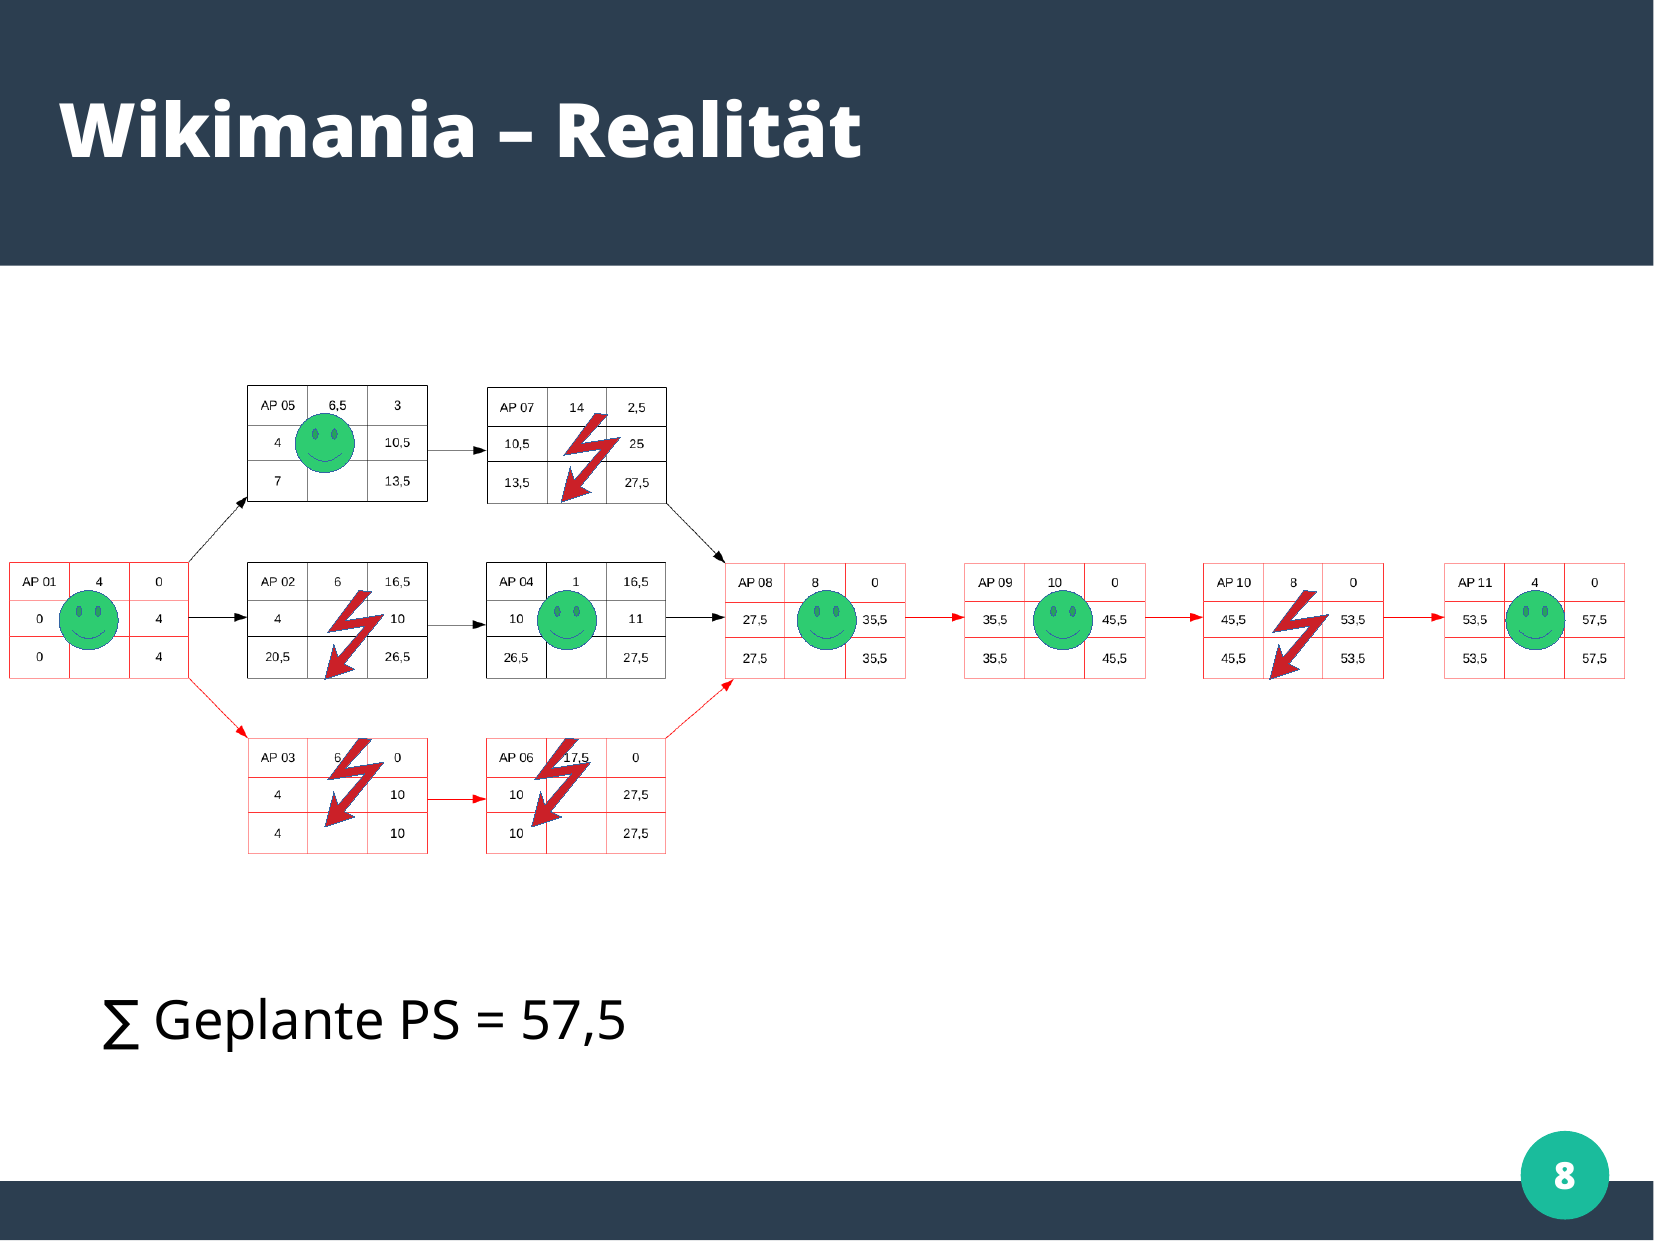

# Wikimania – Realität
∑ Geplante PS = 57,5
8